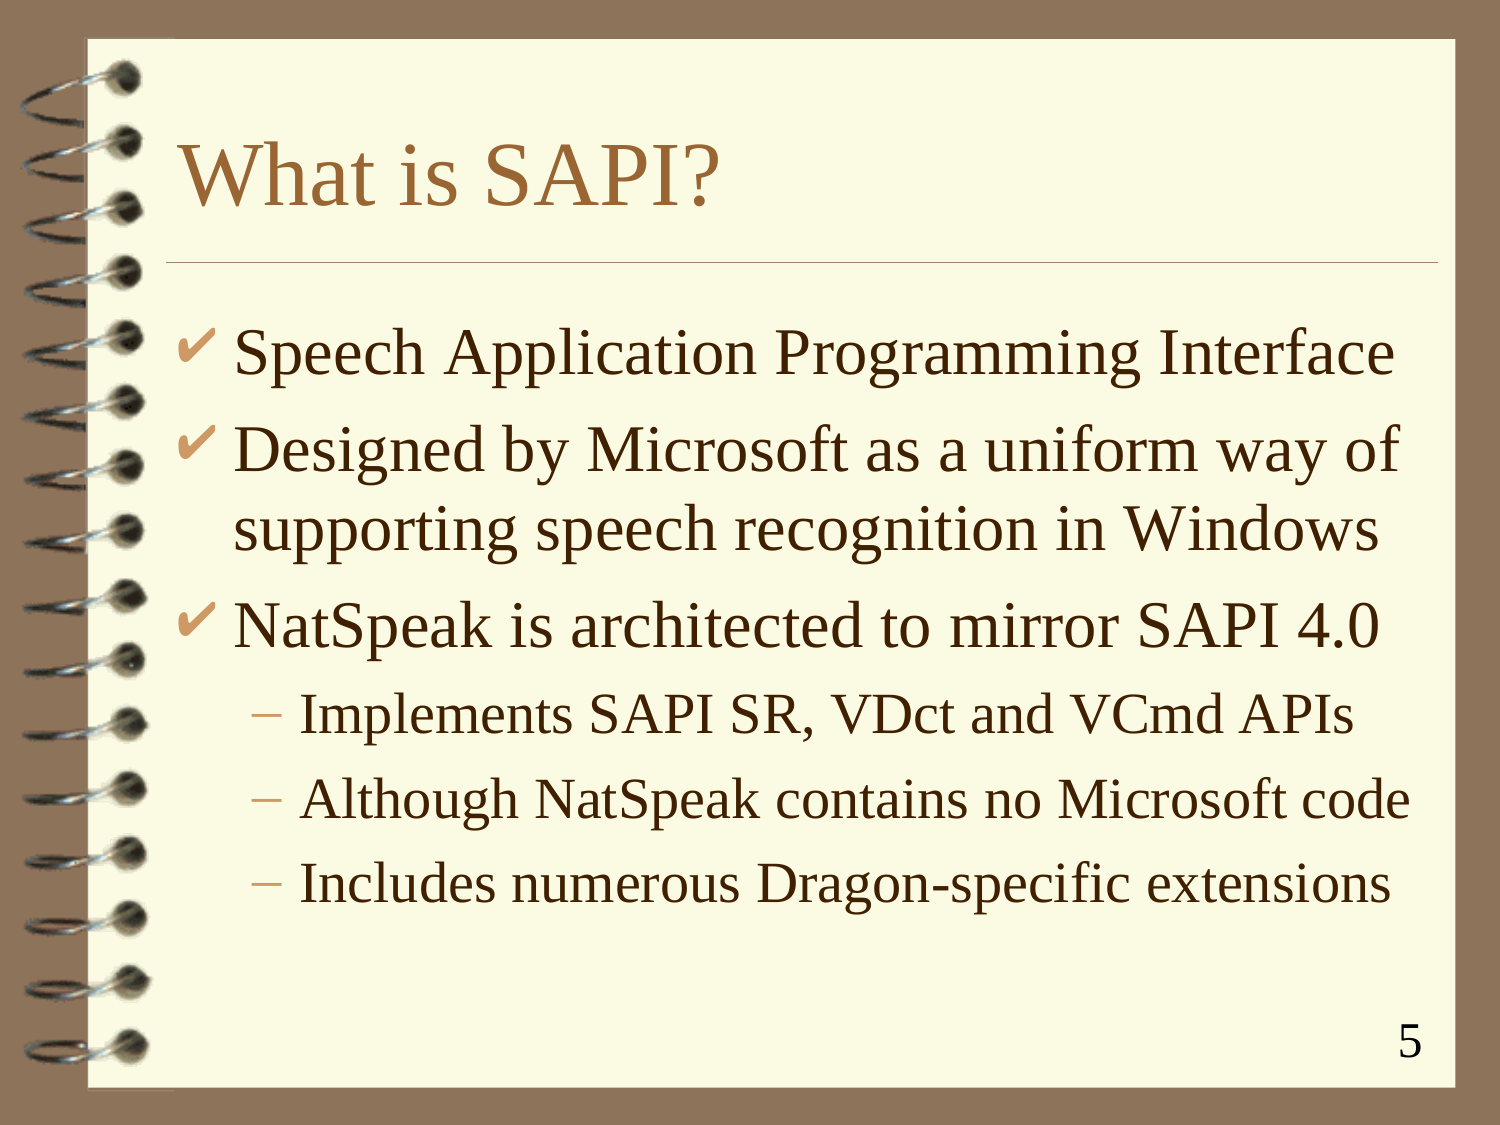

# What is SAPI?
Speech Application Programming Interface
Designed by Microsoft as a uniform way of supporting speech recognition in Windows
NatSpeak is architected to mirror SAPI 4.0
Implements SAPI SR, VDct and VCmd APIs
Although NatSpeak contains no Microsoft code
Includes numerous Dragon-specific extensions
5